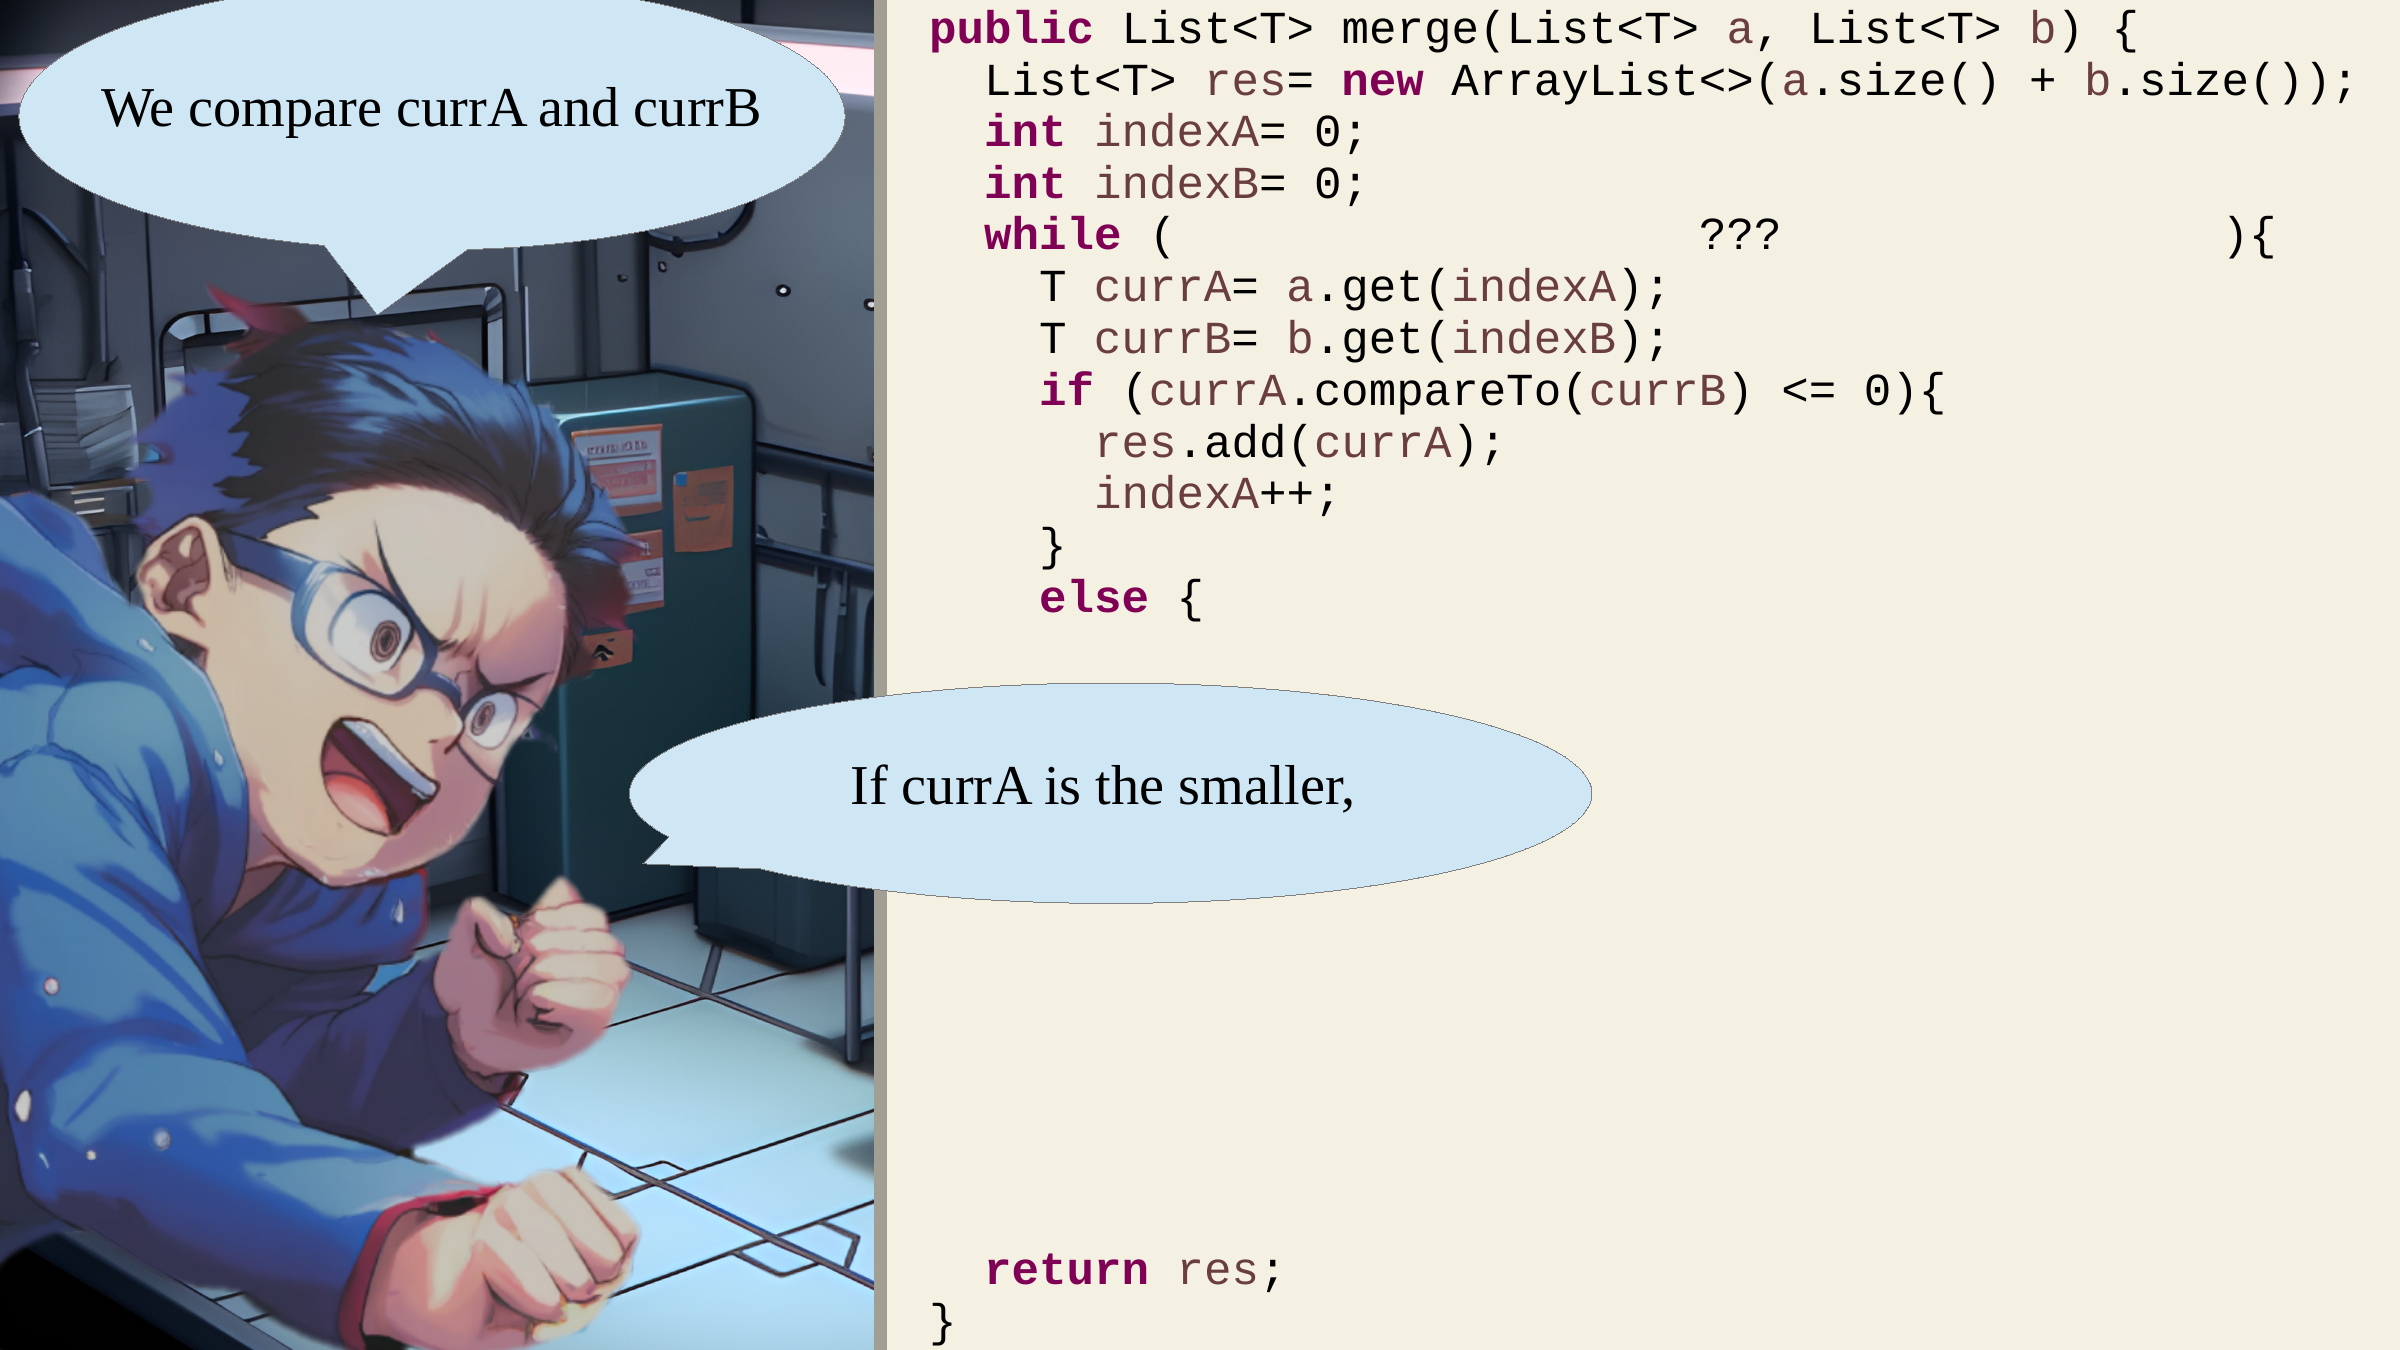

We compare currA and currB
 public List<T> merge(List<T> a, List<T> b) {
 List<T> res= new ArrayList<>(a.size() + b.size());
 int indexA= 0;
 int indexB= 0;
 while ( ??? ){
 T currA= a.get(indexA);
 T currB= b.get(indexB);
 if (currA.compareTo(currB) <= 0){
 res.add(currA);
 indexA++;
 }
 else {
 }
 }
 return res;
 }
If currA is the smaller,